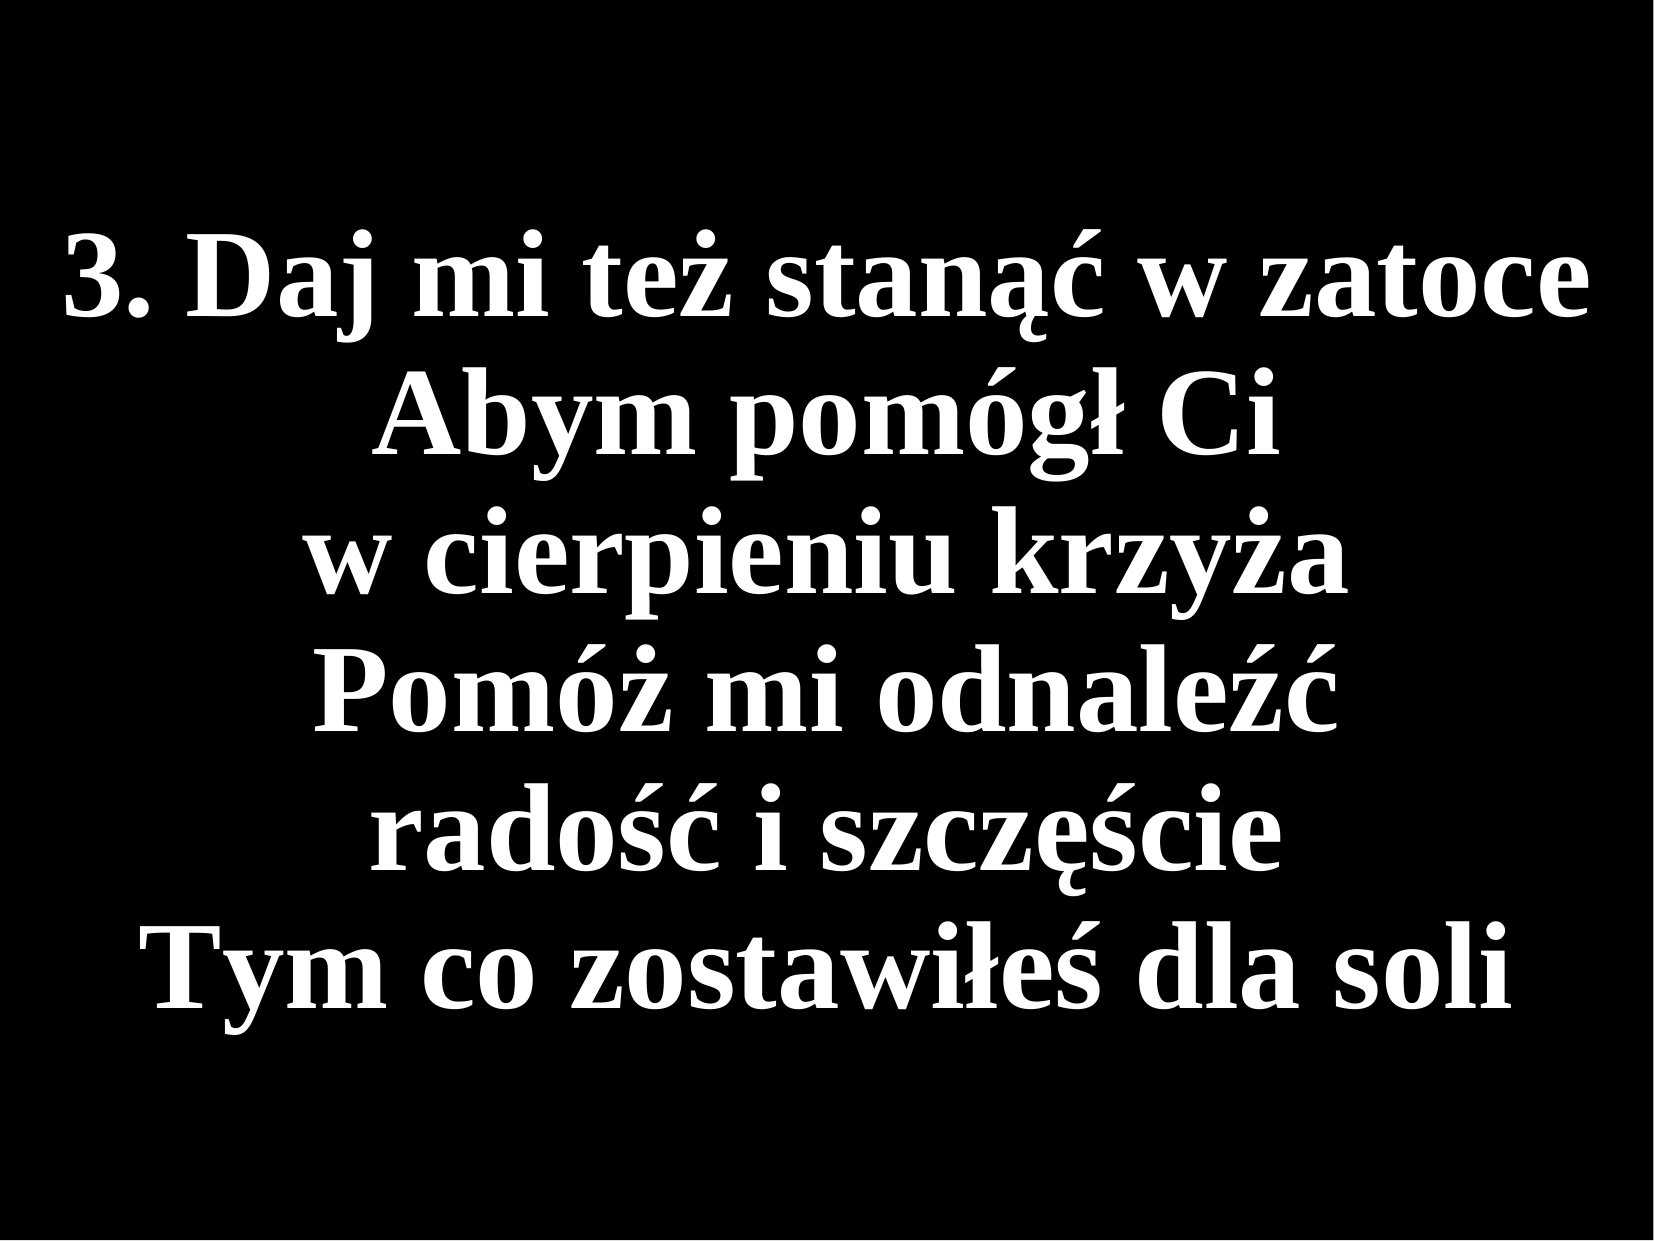

# 3. Daj mi też stanąć w zatoce Abym pomógł Ci w cierpieniu krzyża Pomóż mi odnaleźć radość i szczęście Tym co zostawiłeś dla soli